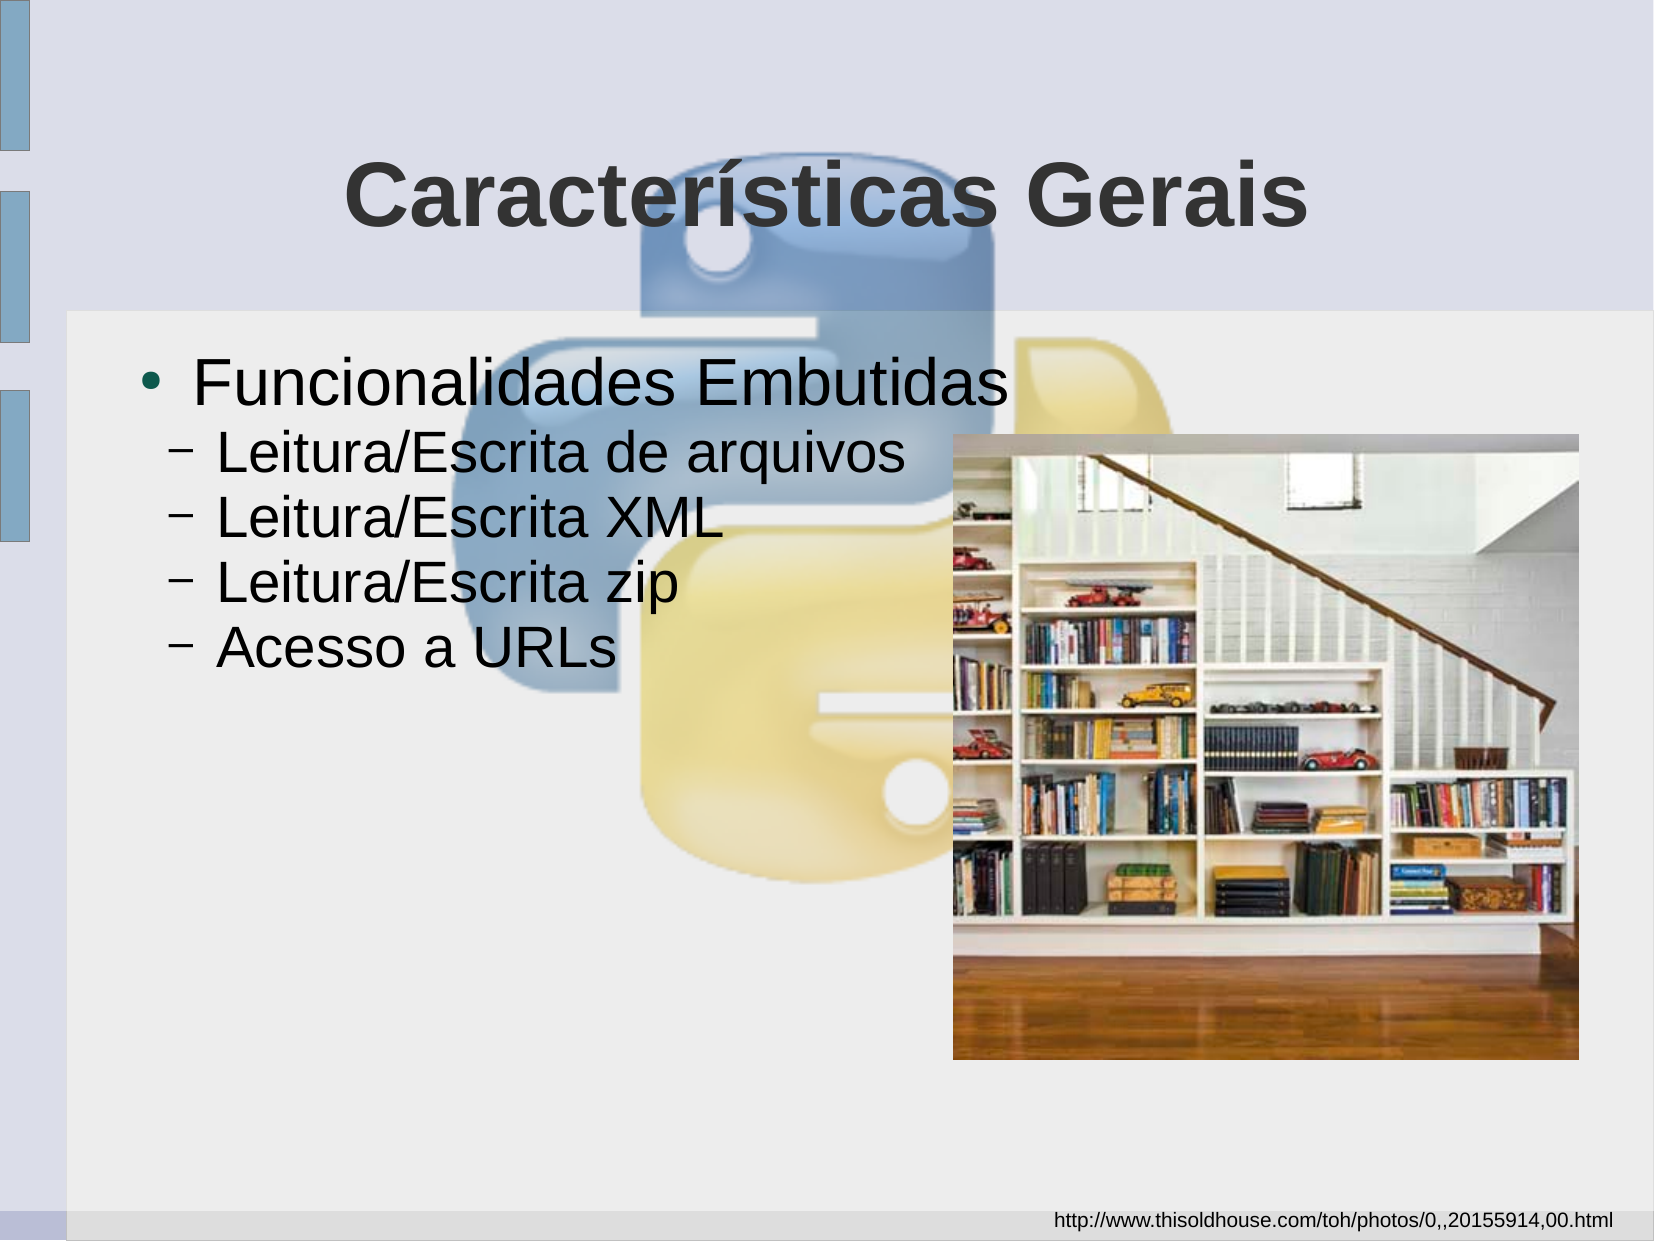

# Características Gerais
Funcionalidades Embutidas
Leitura/Escrita de arquivos
Leitura/Escrita XML
Leitura/Escrita zip
Acesso a URLs
http://www.thisoldhouse.com/toh/photos/0,,20155914,00.html